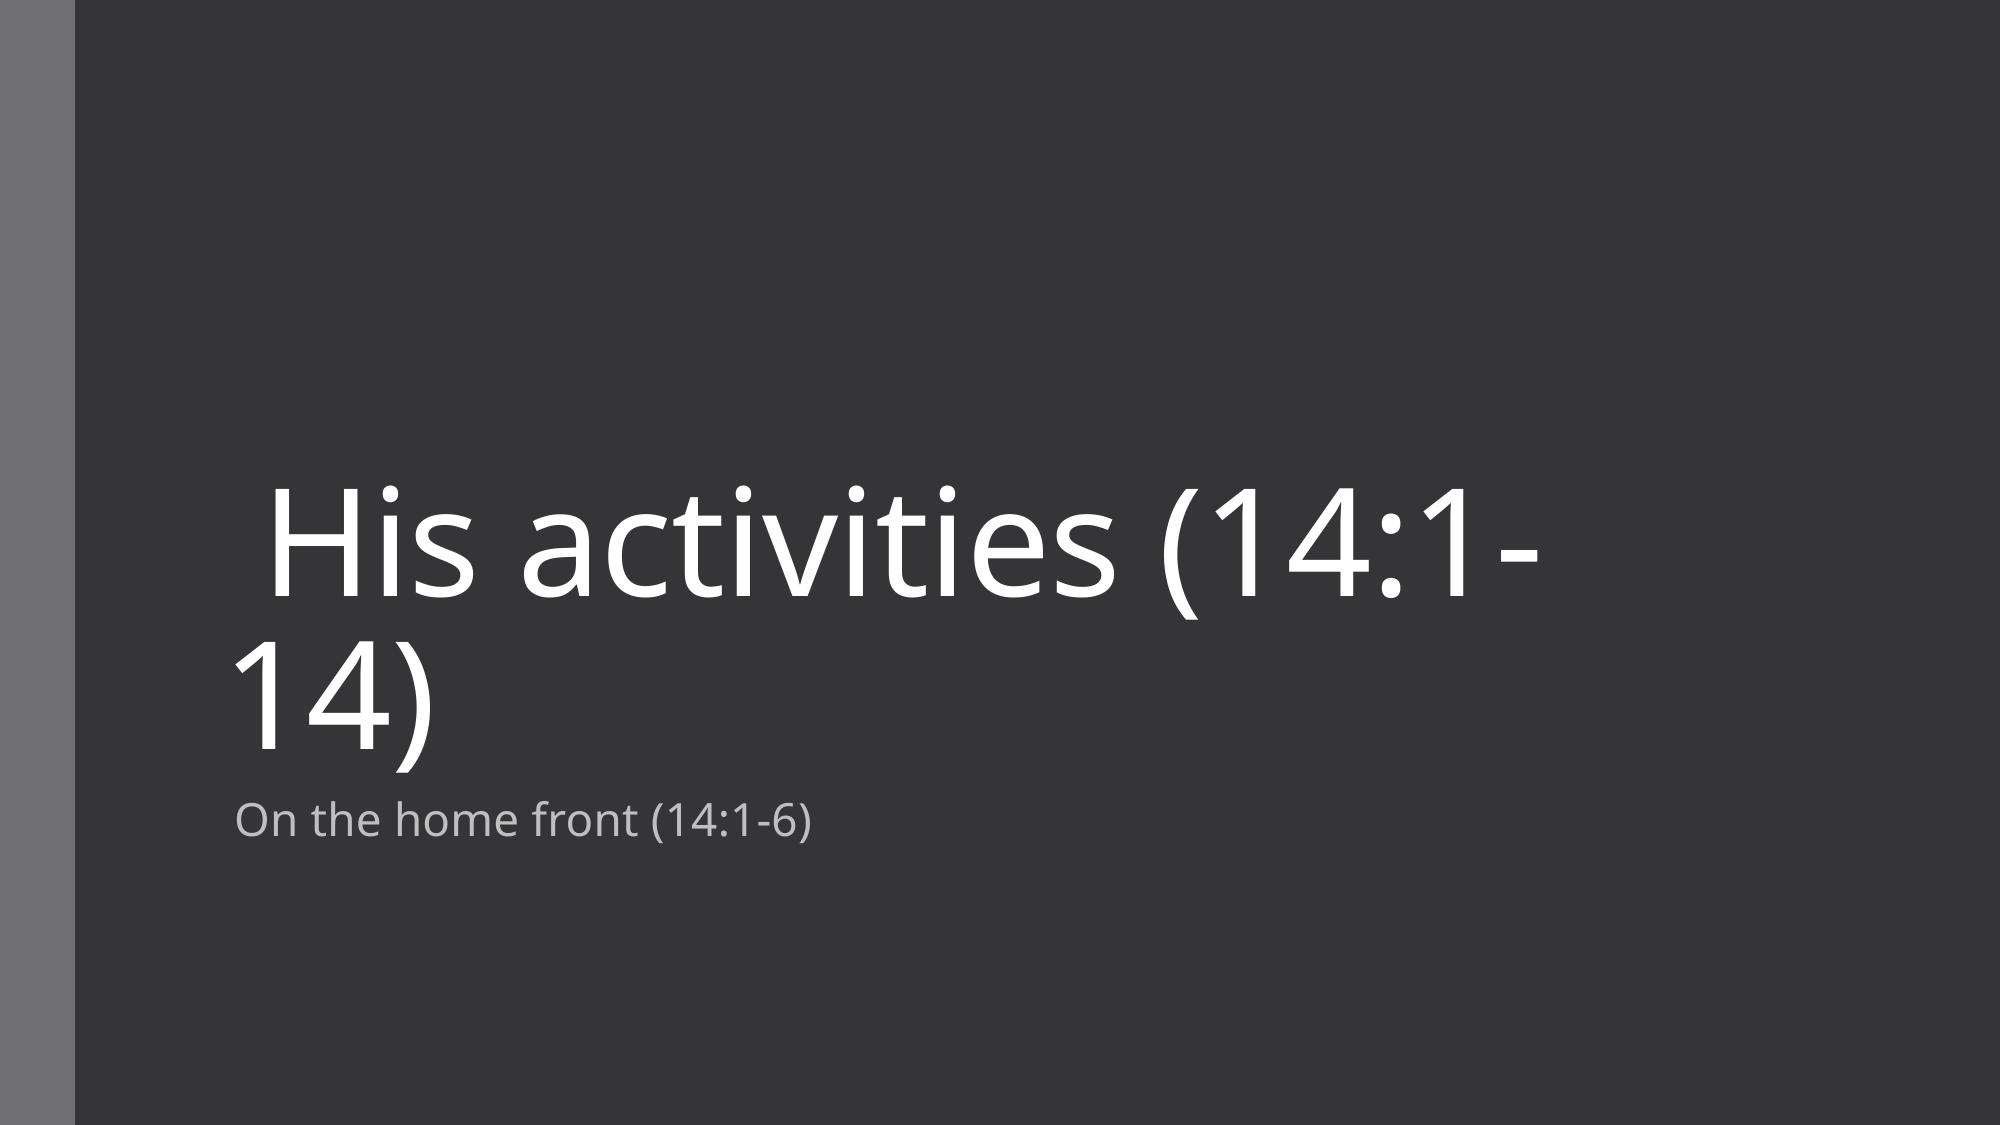

# His activities (14:1-14)
 On the home front (14:1-6)